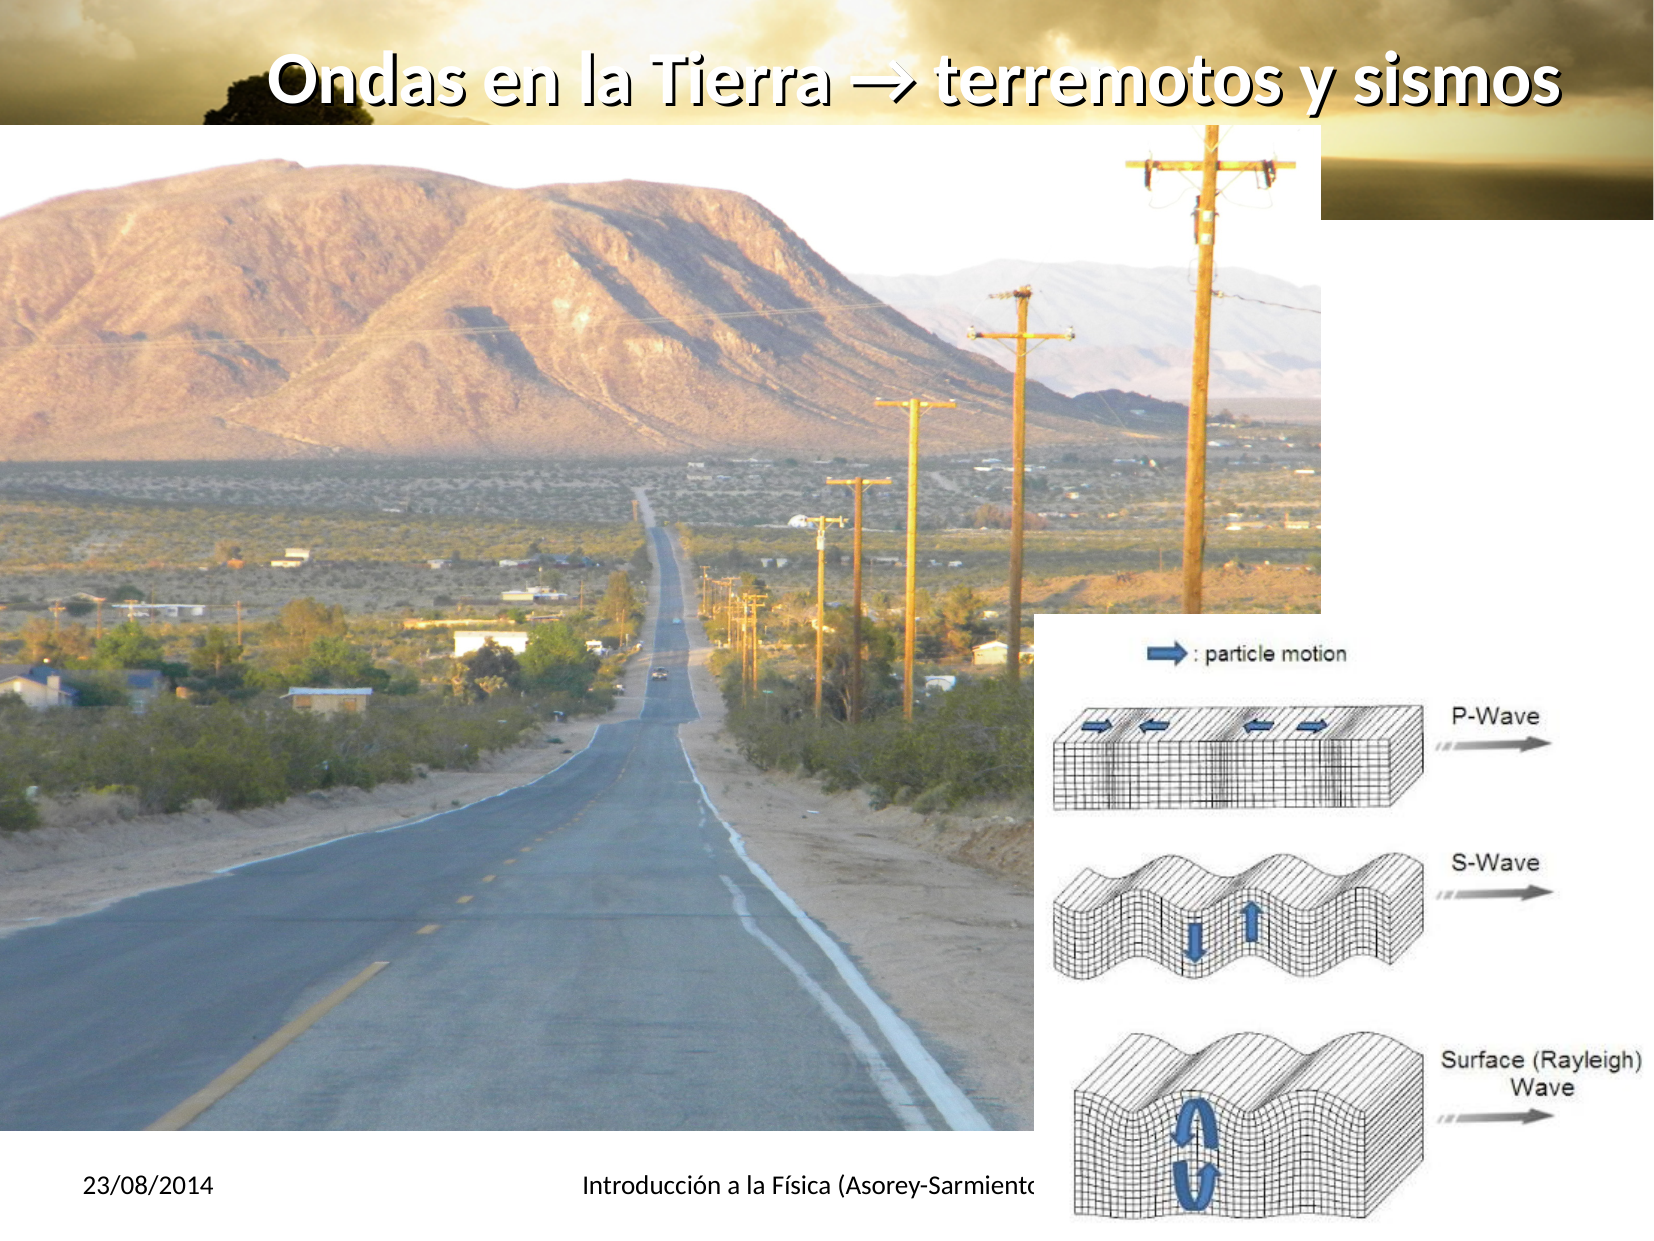

# Ondas en la Tierra → terremotos y sismos
23/08/2014
Introducción a la Física (Asorey-Sarmiento)
11